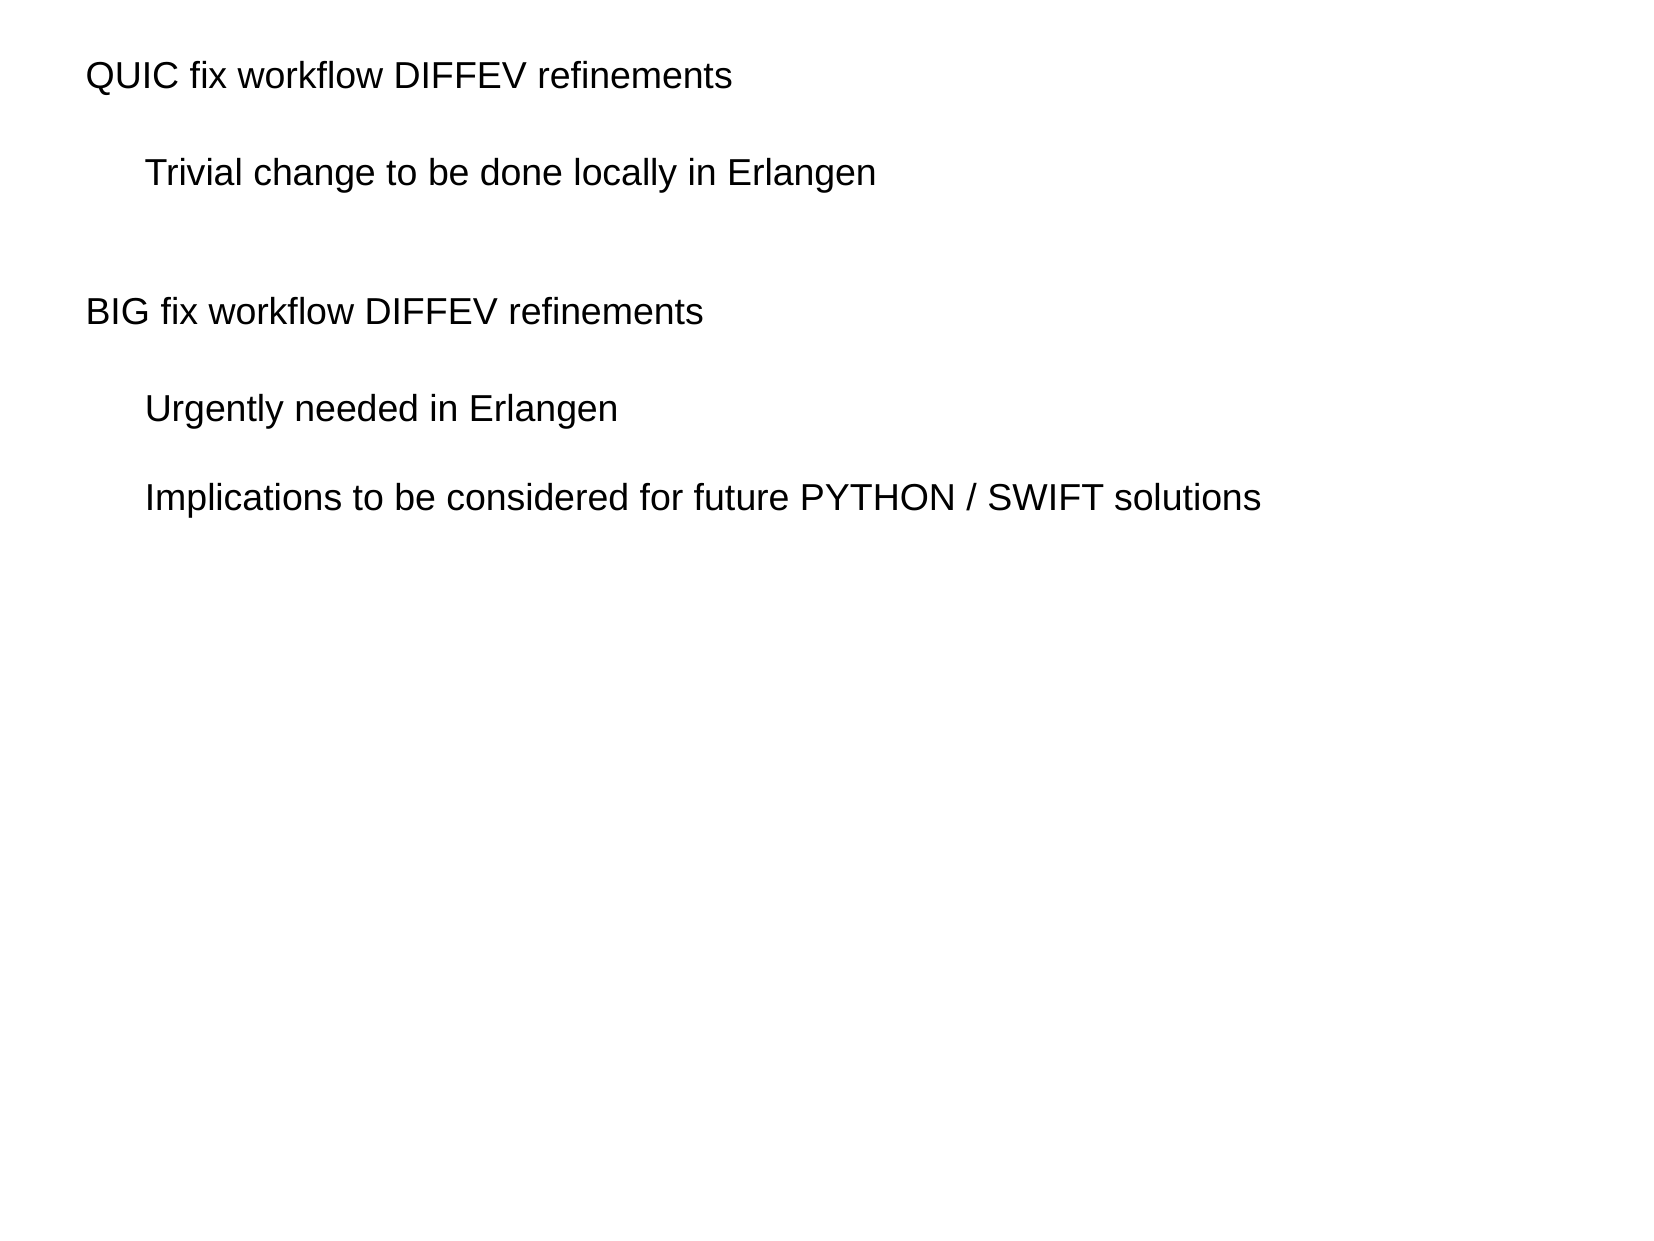

QUIC fix workflow DIFFEV refinements
Trivial change to be done locally in Erlangen
BIG fix workflow DIFFEV refinements
Urgently needed in Erlangen
Implications to be considered for future PYTHON / SWIFT solutions